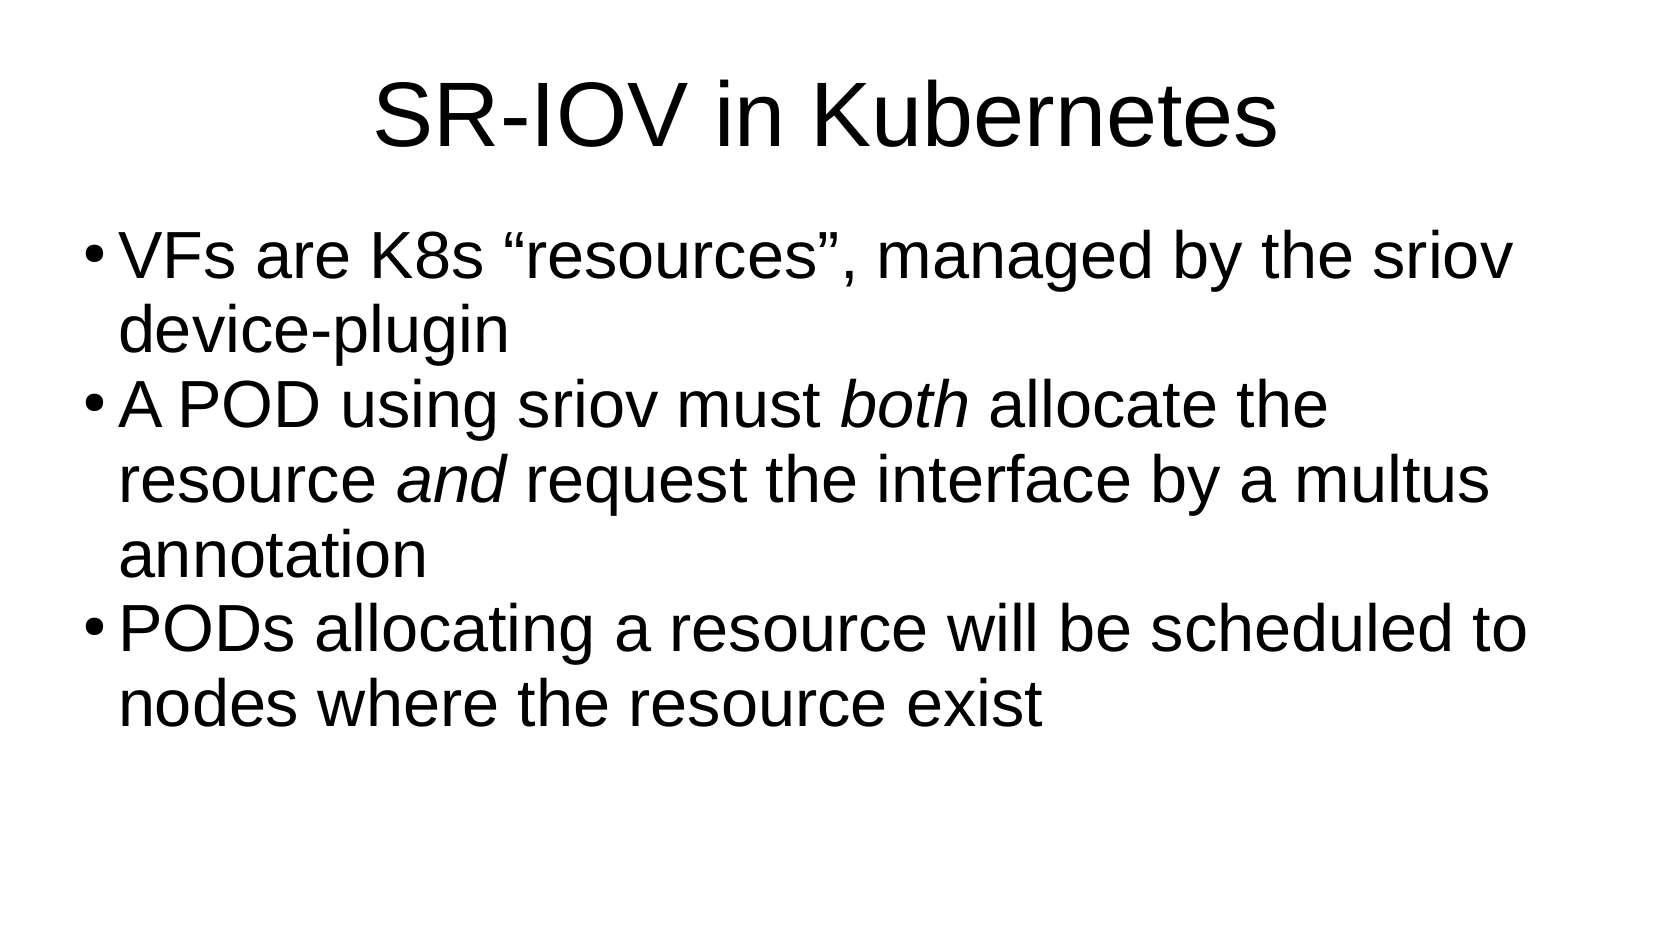

# SR-IOV in Kubernetes
VFs are K8s “resources”, managed by the sriov device-plugin
A POD using sriov must both allocate the resource and request the interface by a multus annotation
PODs allocating a resource will be scheduled to nodes where the resource exist